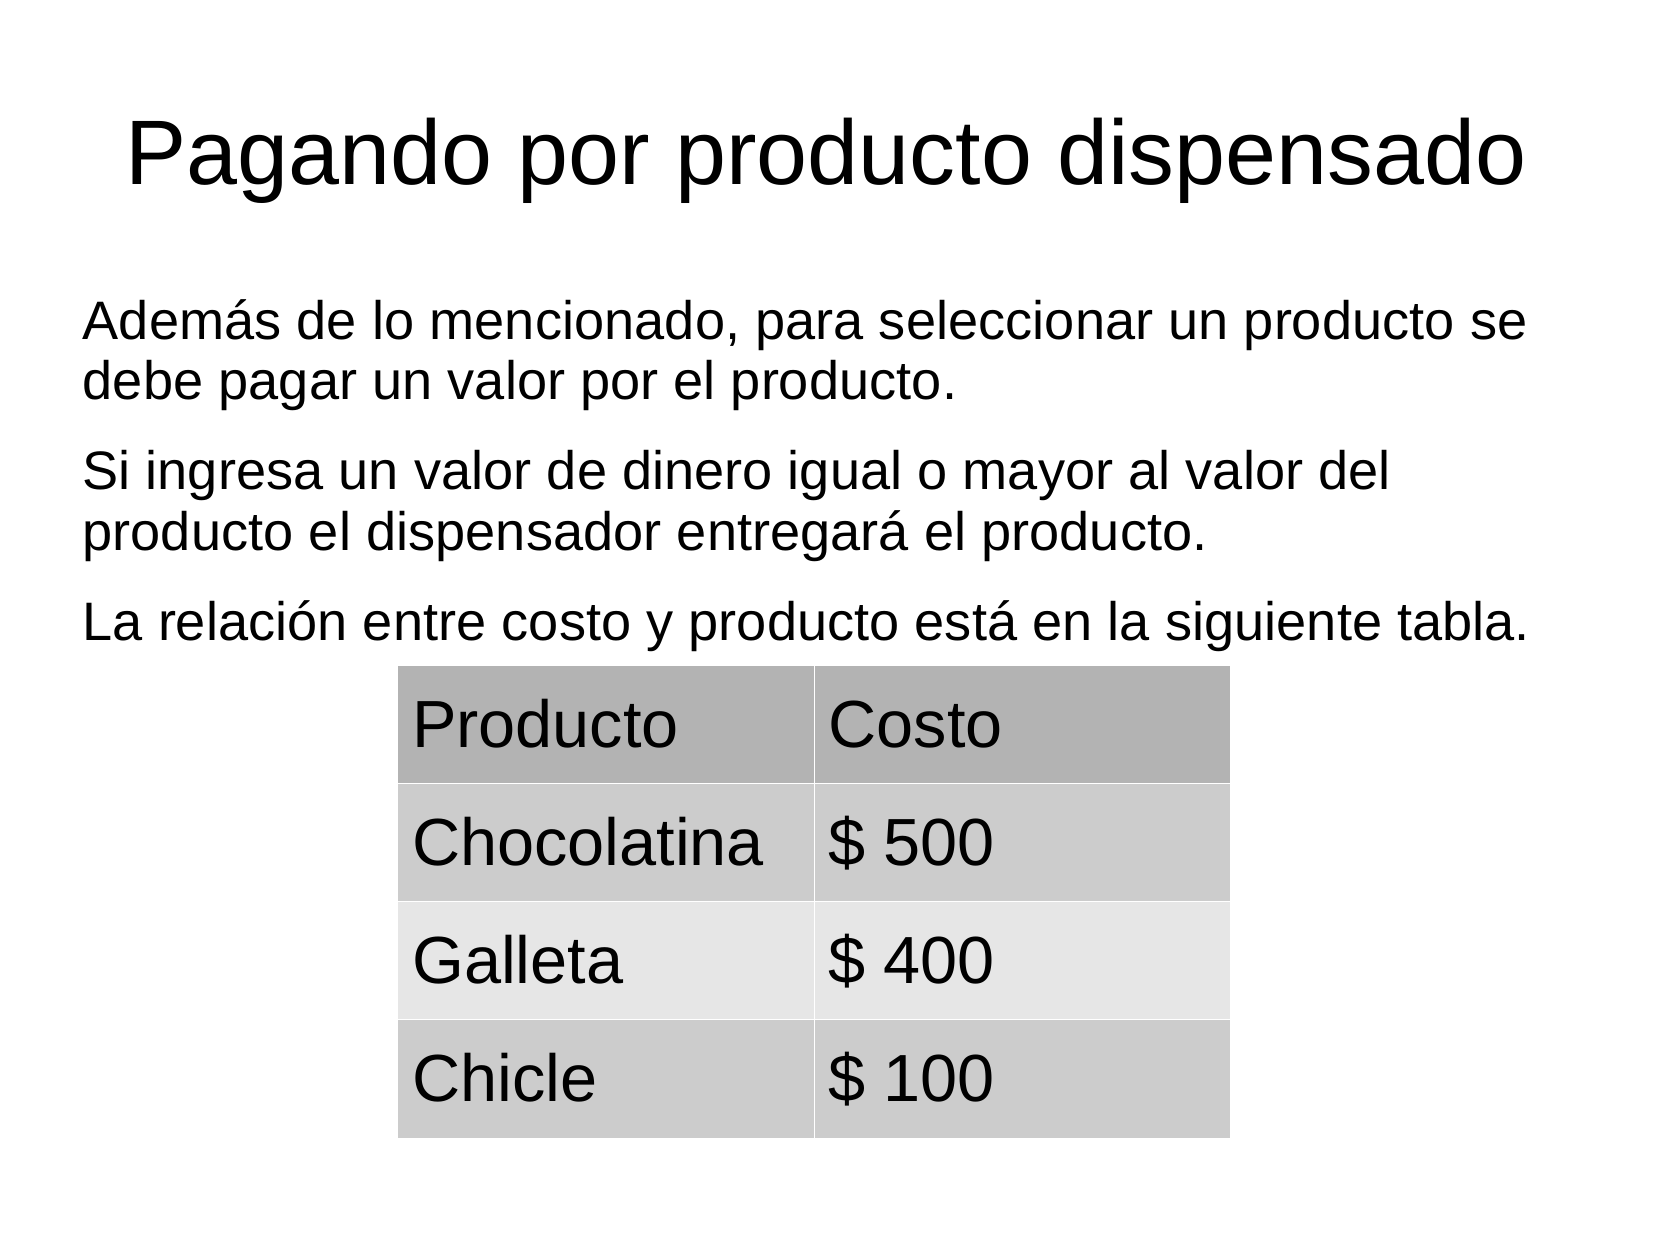

# Pagando por producto dispensado
Además de lo mencionado, para seleccionar un producto se debe pagar un valor por el producto.
Si ingresa un valor de dinero igual o mayor al valor del producto el dispensador entregará el producto.
La relación entre costo y producto está en la siguiente tabla.
| Producto | Costo |
| --- | --- |
| Chocolatina | $ 500 |
| Galleta | $ 400 |
| Chicle | $ 100 |